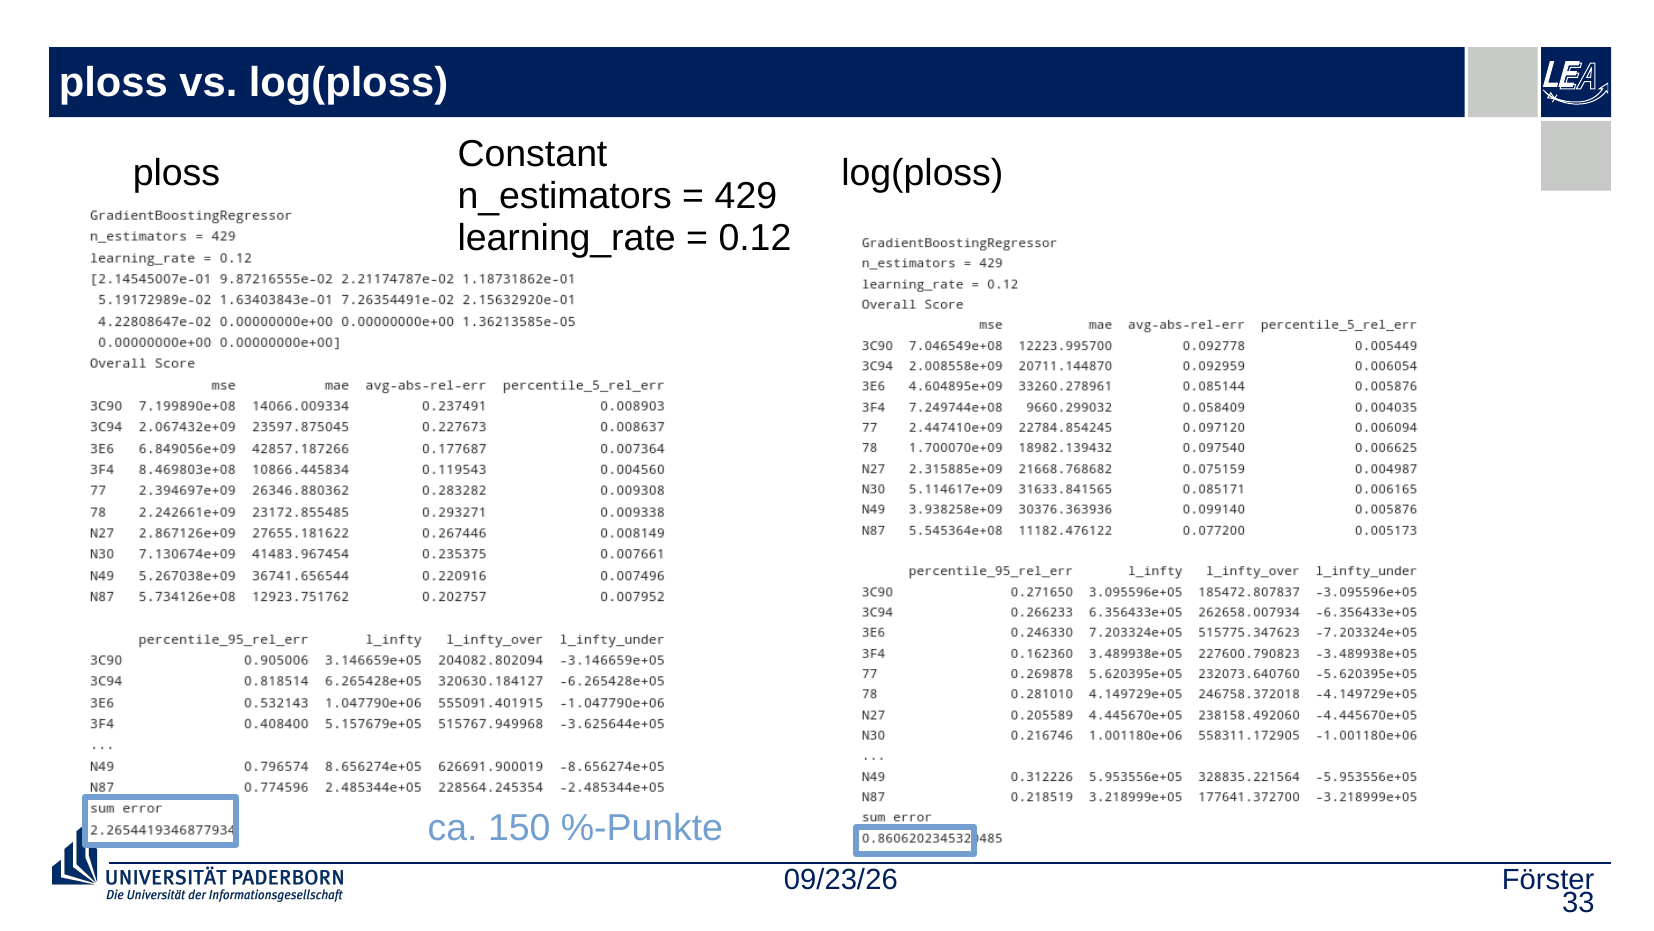

# ploss vs. log(ploss)
Constant
n_estimators = 429
learning_rate = 0.12
ploss
log(ploss)
ca. 150 %-Punkte
Förster
33